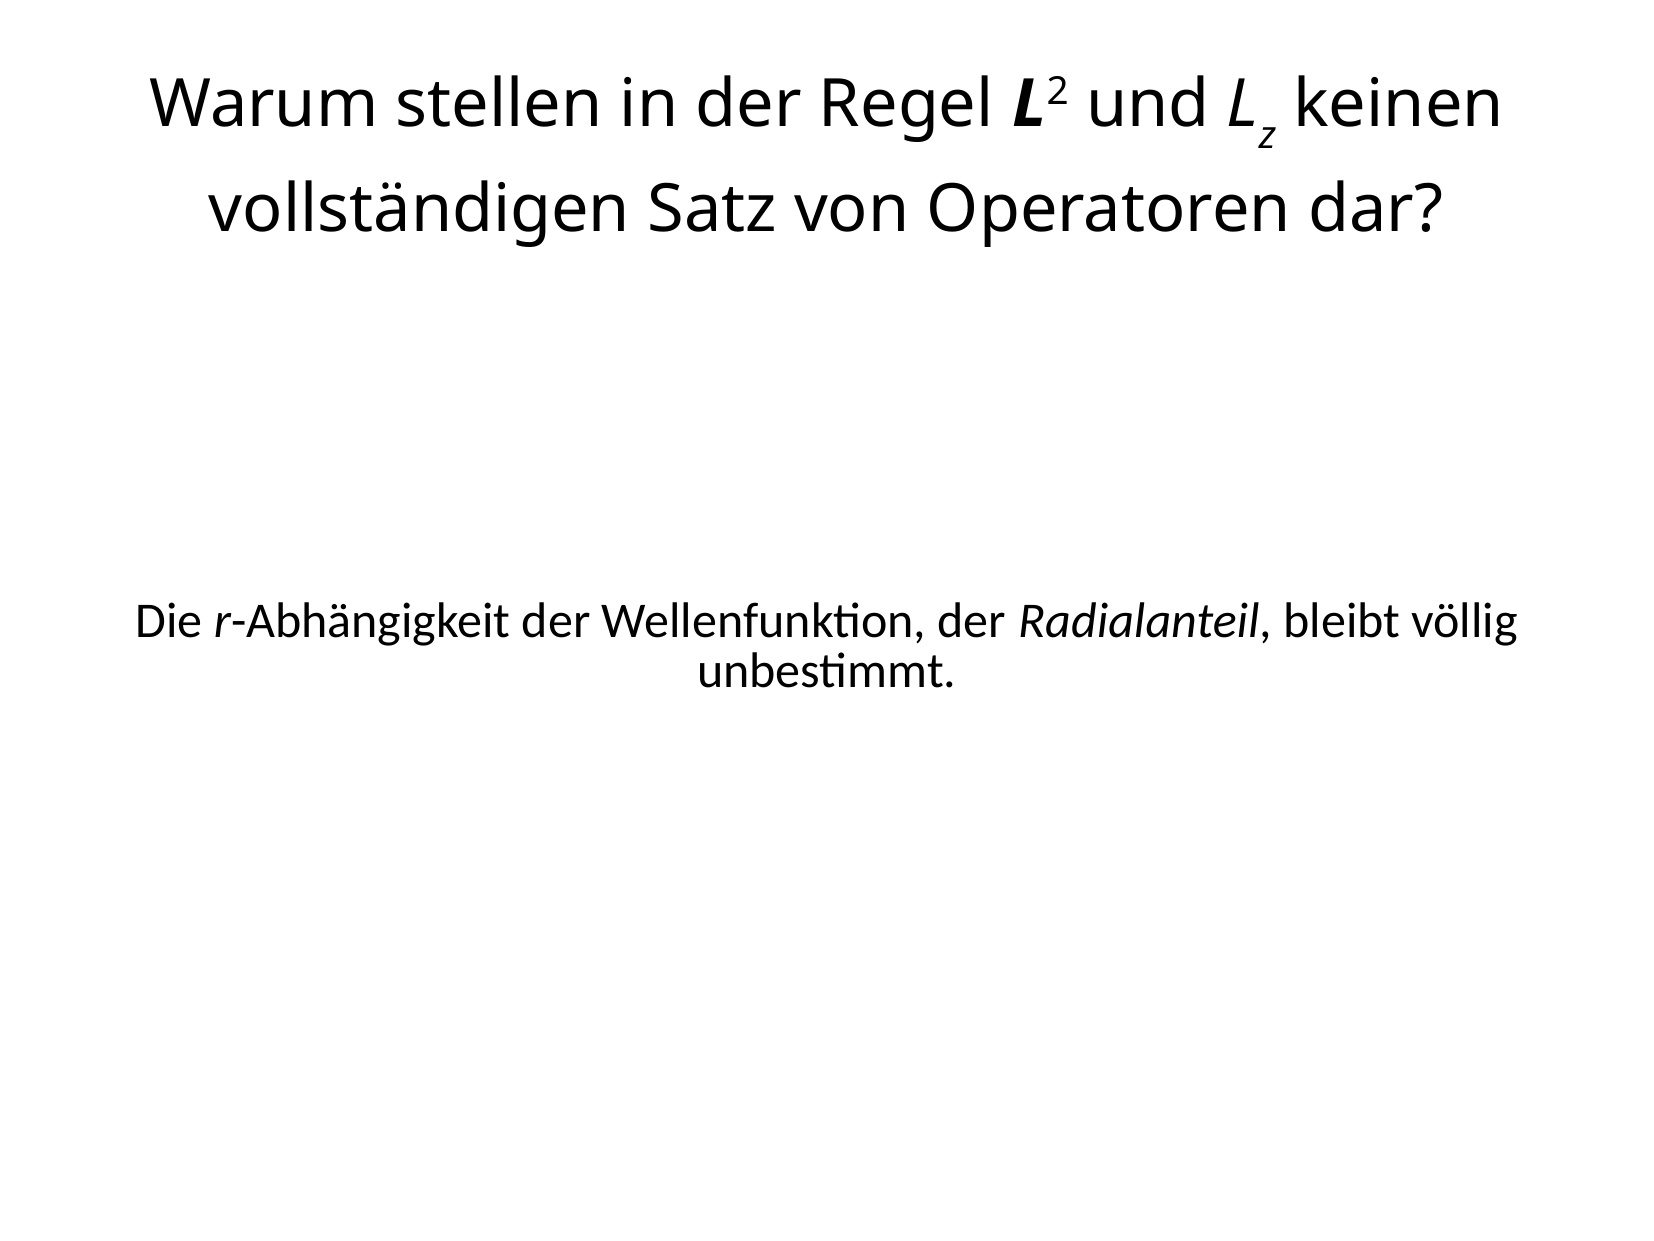

# Warum stellen in der Regel L2 und Lz keinen vollständigen Satz von Operatoren dar?
Die r-Abhängigkeit der Wellenfunktion, der Radialanteil, bleibt völlig unbestimmt.